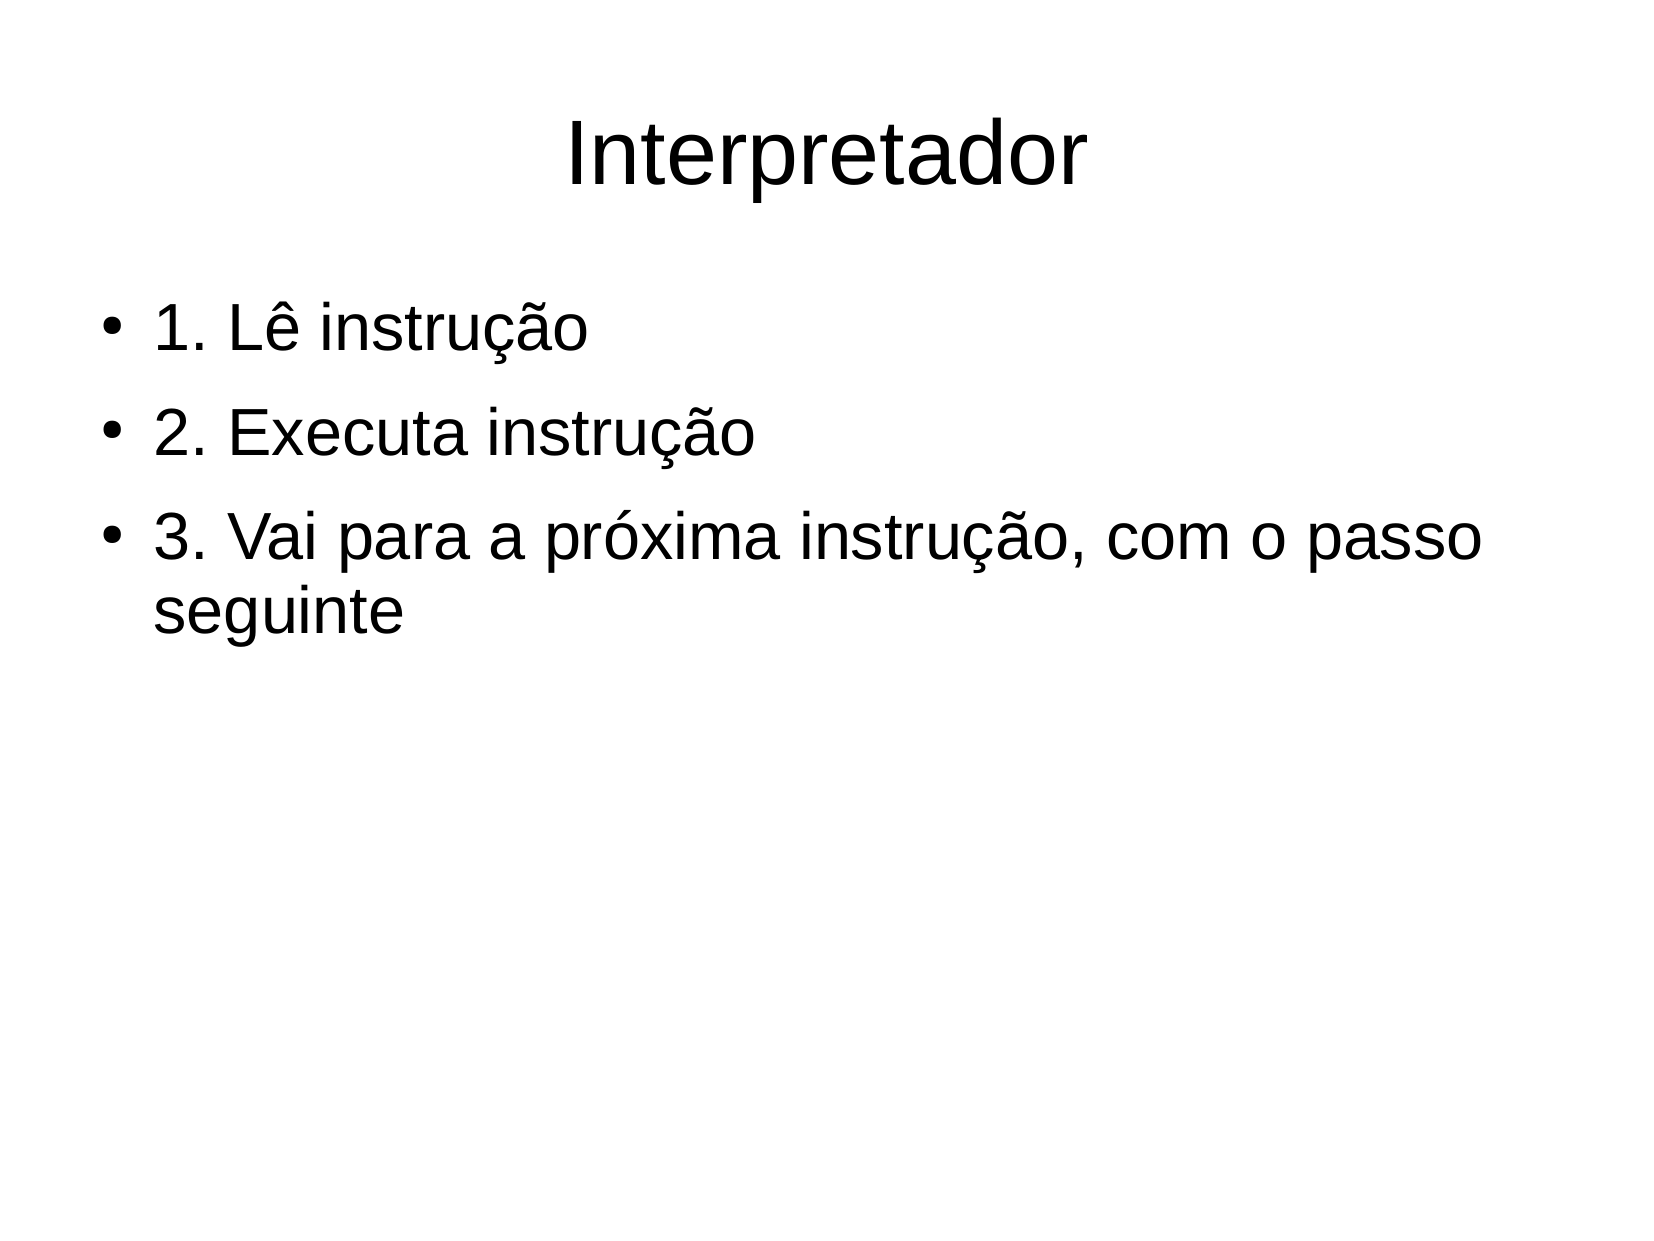

# Interpretador
1. Lê instrução
2. Executa instrução
3. Vai para a próxima instrução, com o passo seguinte